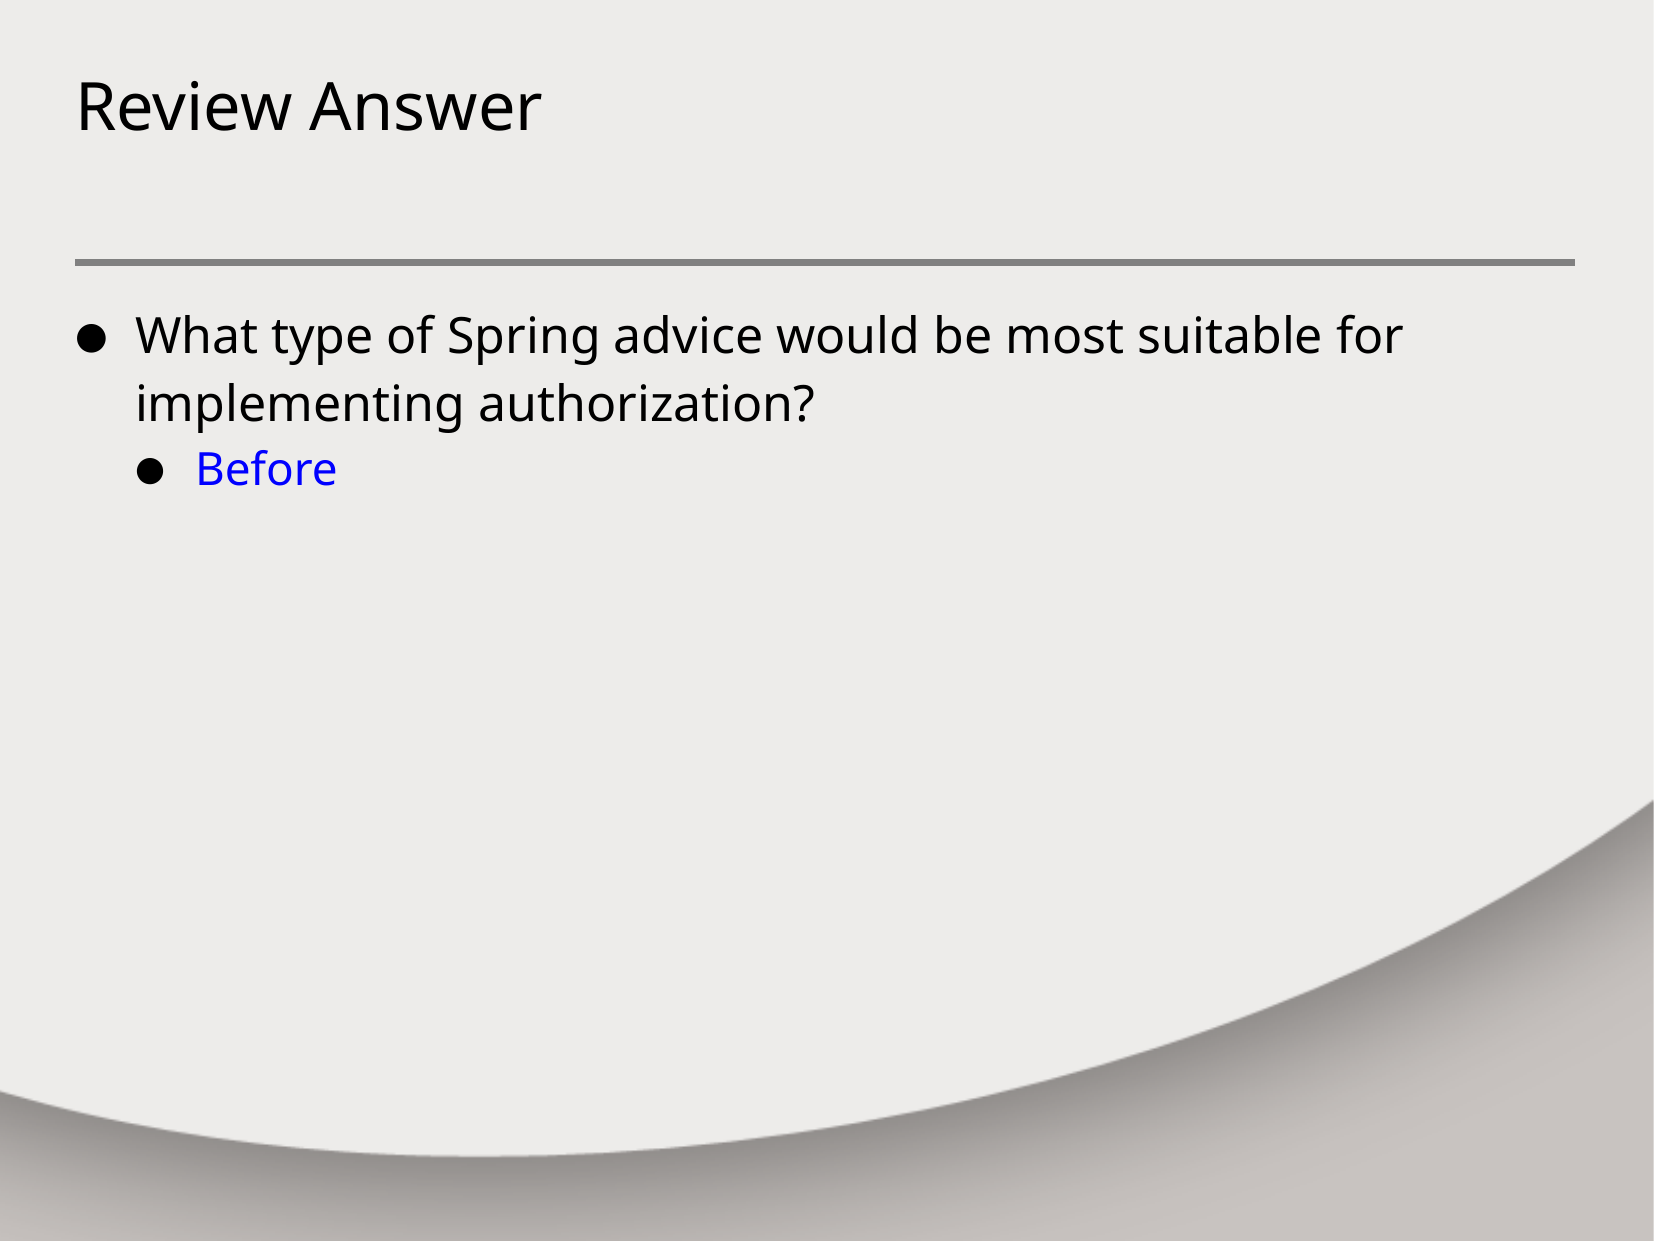

# Review Answer
What type of Spring advice would be most suitable for implementing authorization?
Before